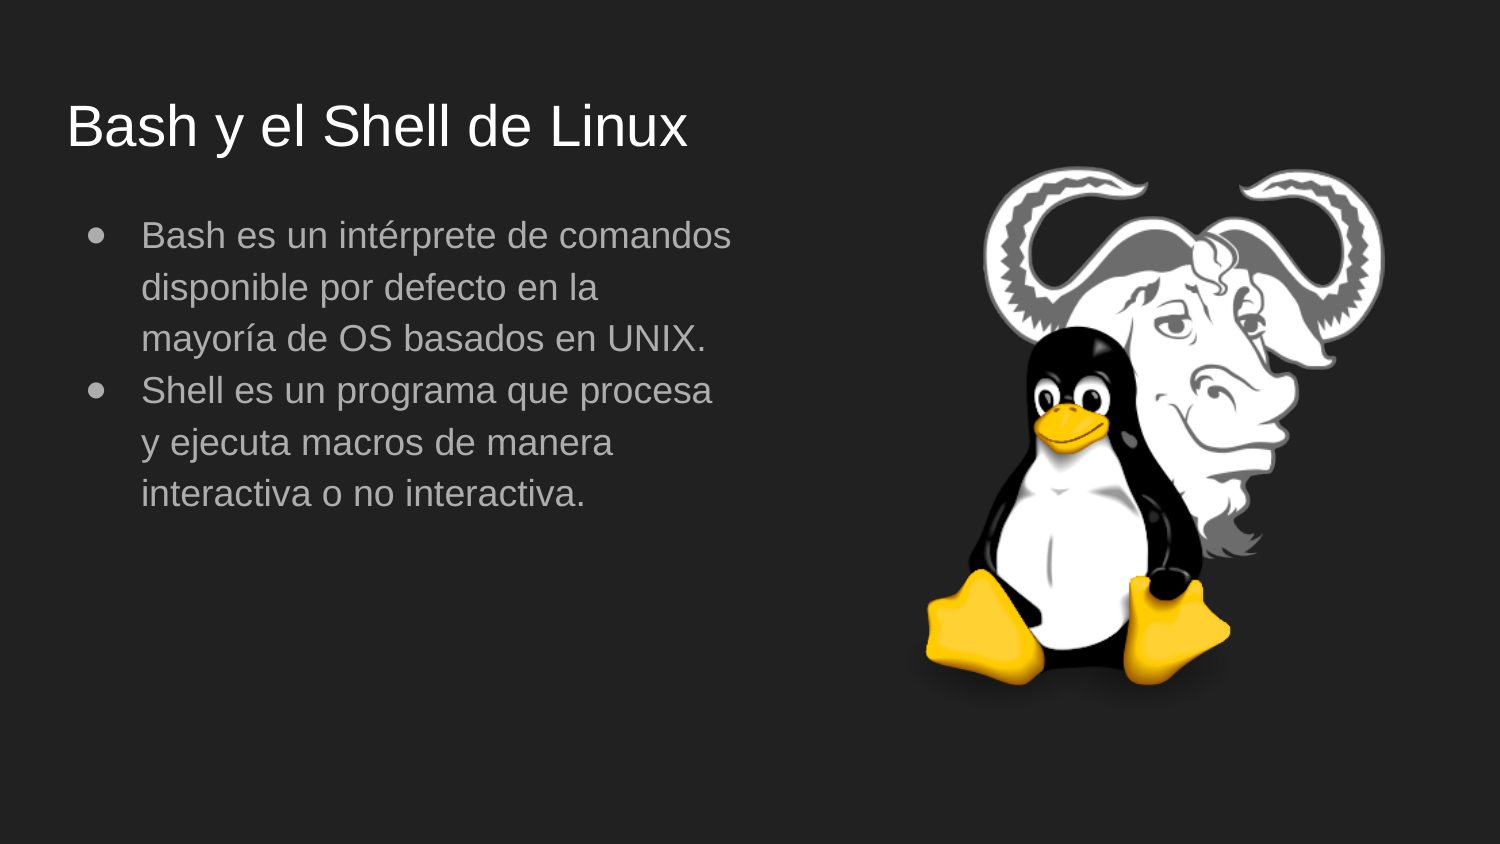

# Bash y el Shell de Linux
Bash es un intérprete de comandos disponible por defecto en la mayoría de OS basados en UNIX.
Shell es un programa que procesa y ejecuta macros de manera interactiva o no interactiva.